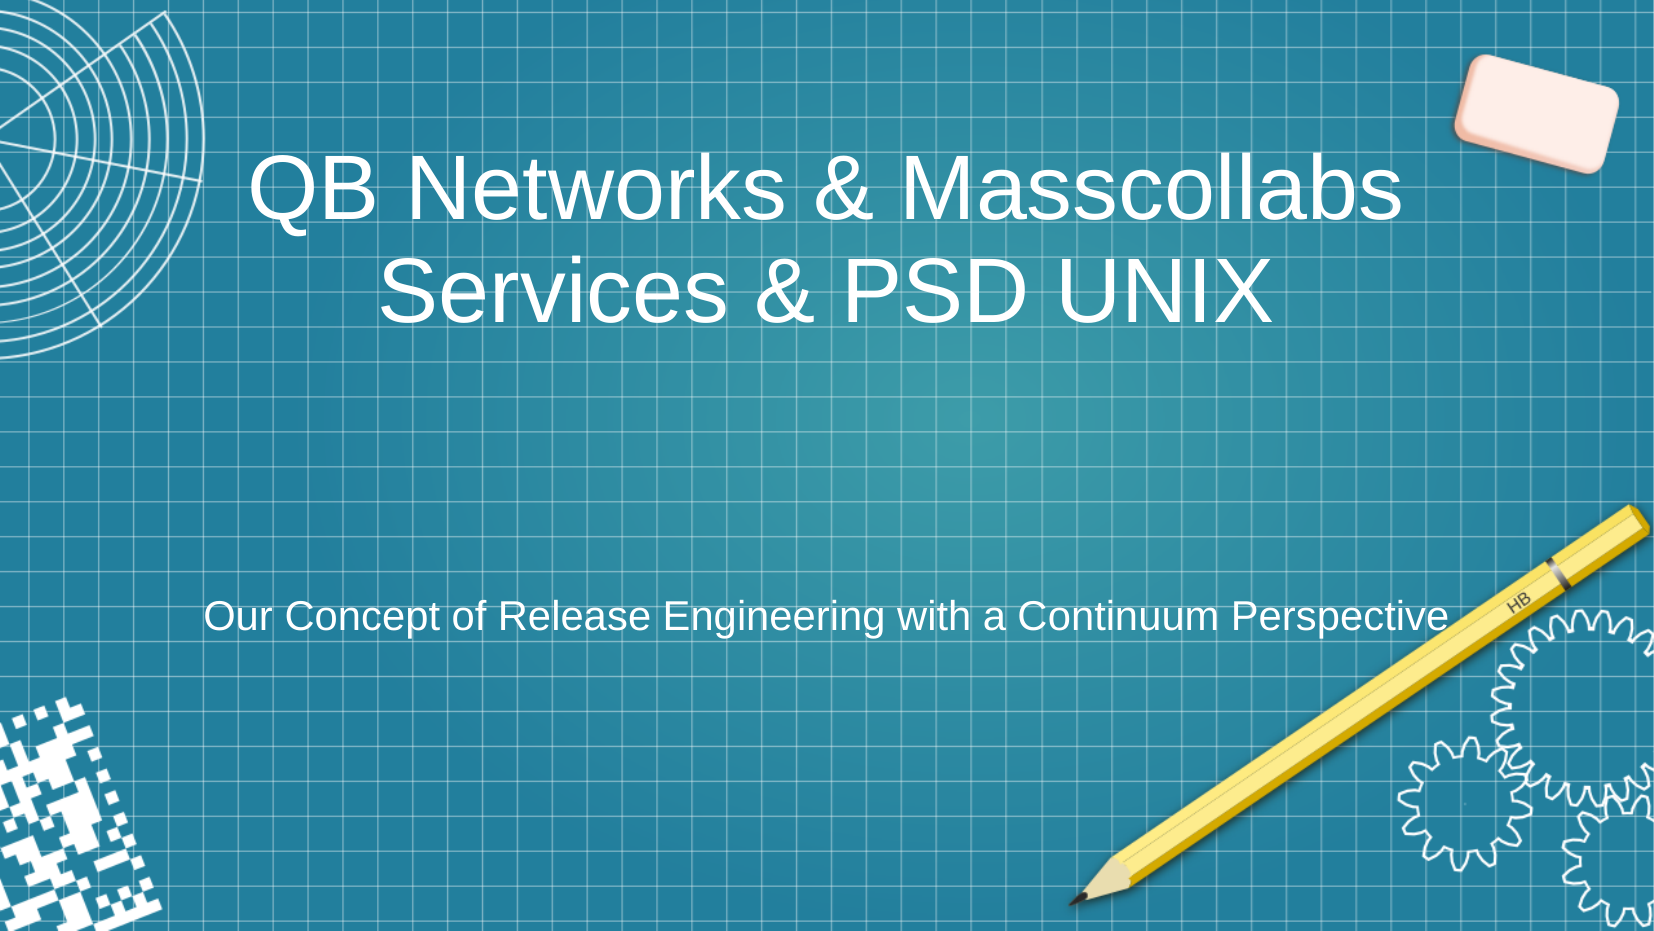

# QB Networks & Masscollabs Services & PSD UNIX
Our Concept of Release Engineering with a Continuum Perspective